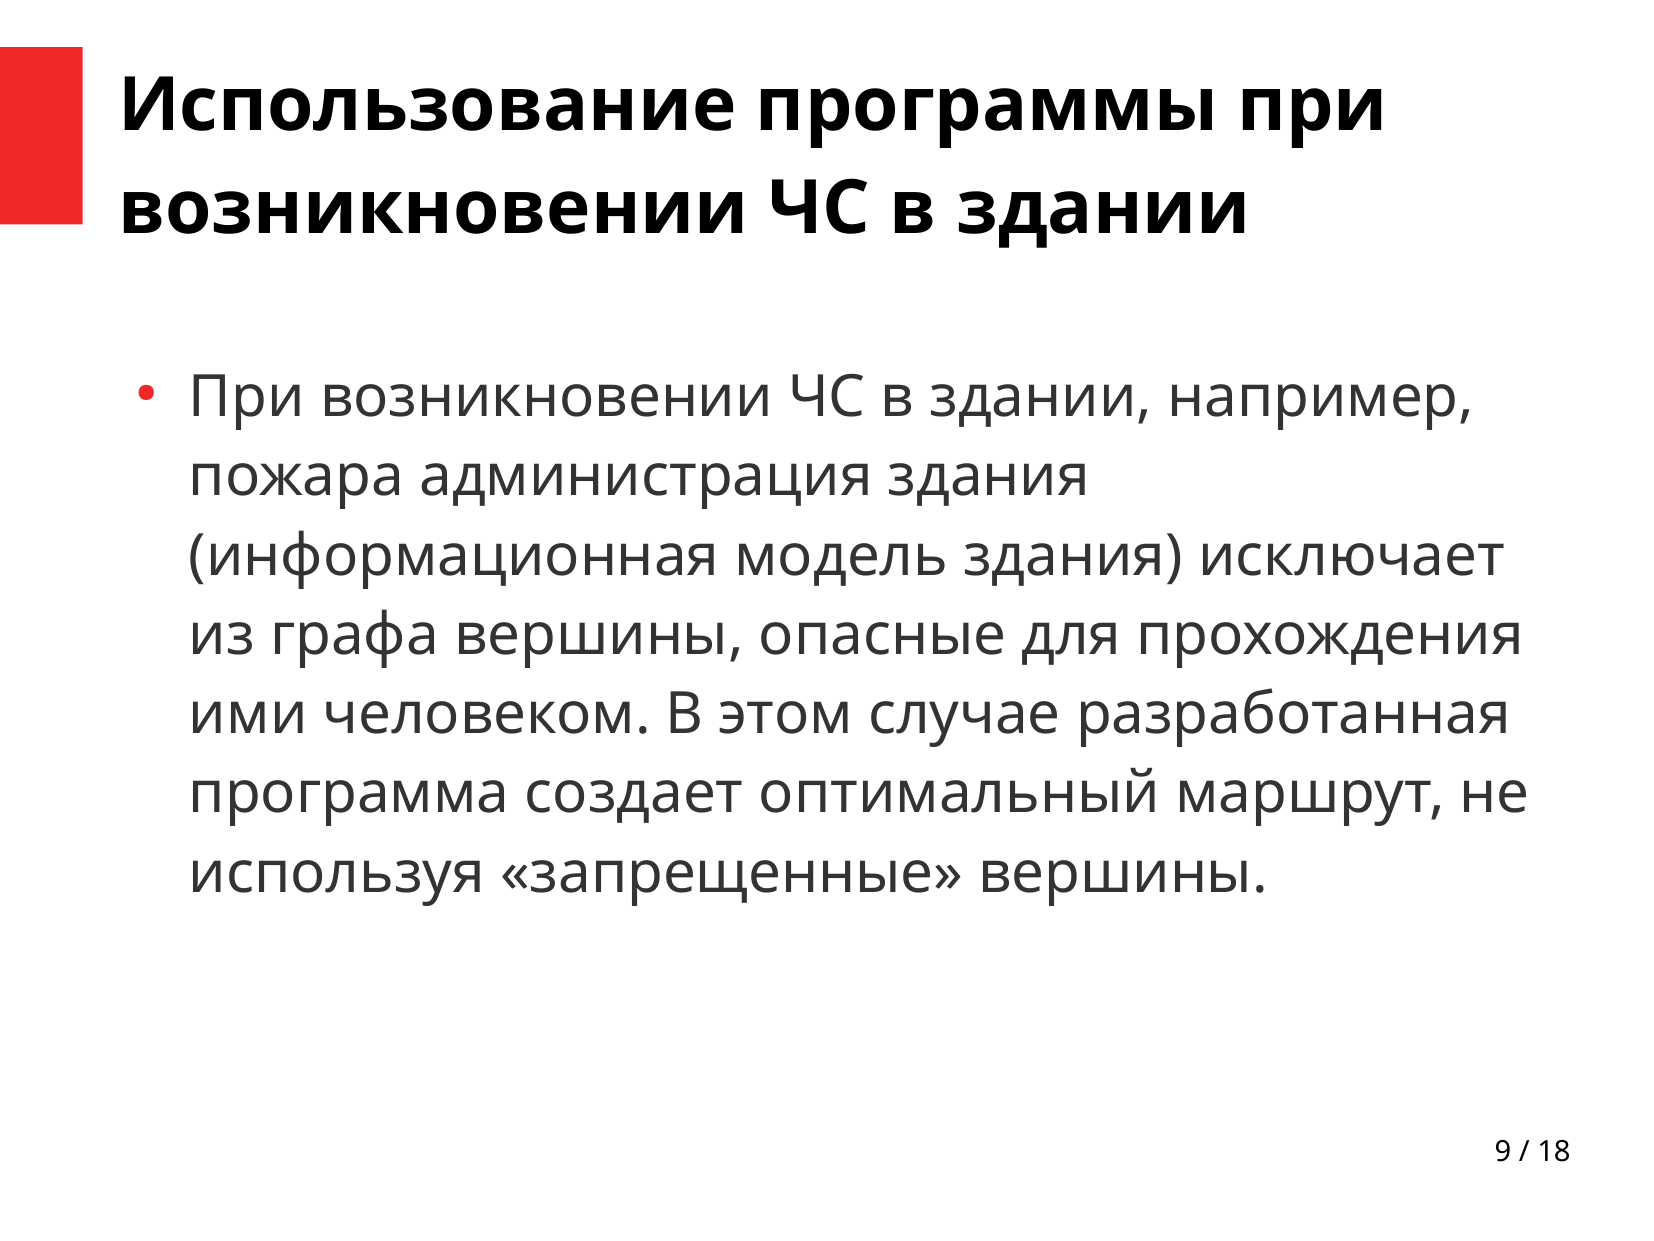

# Использование программы при возникновении ЧС в здании
При возникновении ЧС в здании, например, пожара администрация здания (информационная модель здания) исключает из графа вершины, опасные для прохождения ими человеком. В этом случае разработанная программа создает оптимальный маршрут, не используя «запрещенные» вершины.
9